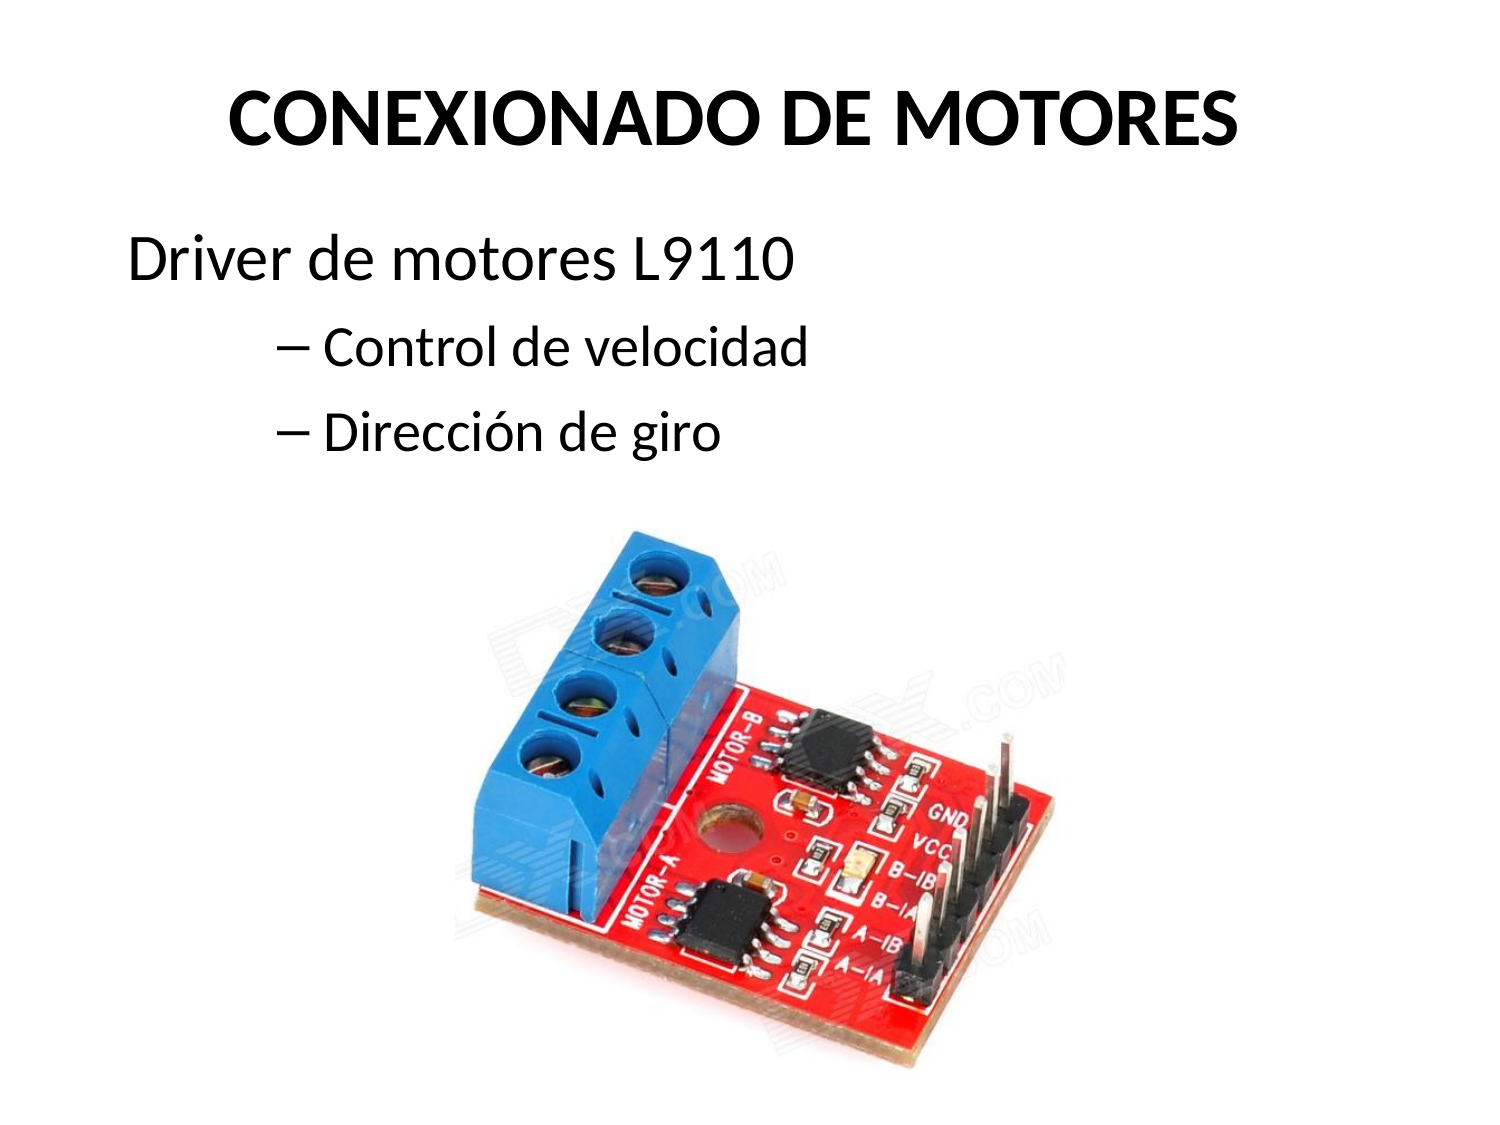

CONEXIONADO DE MOTORES
Driver de motores L9110
Control de velocidad
Dirección de giro